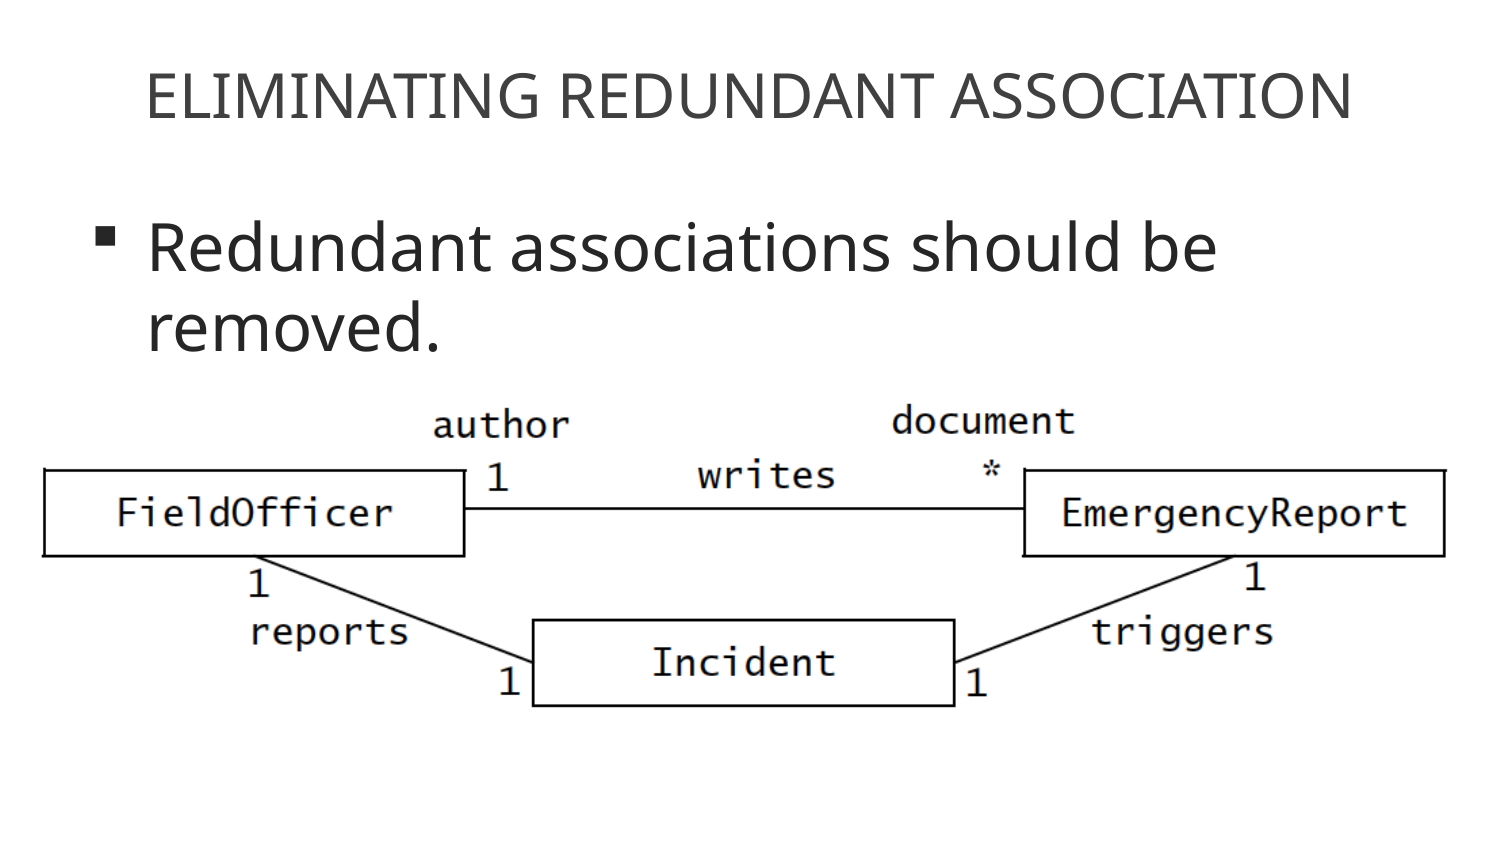

# Eliminating redundant association
Redundant associations should be removed.
e.g.